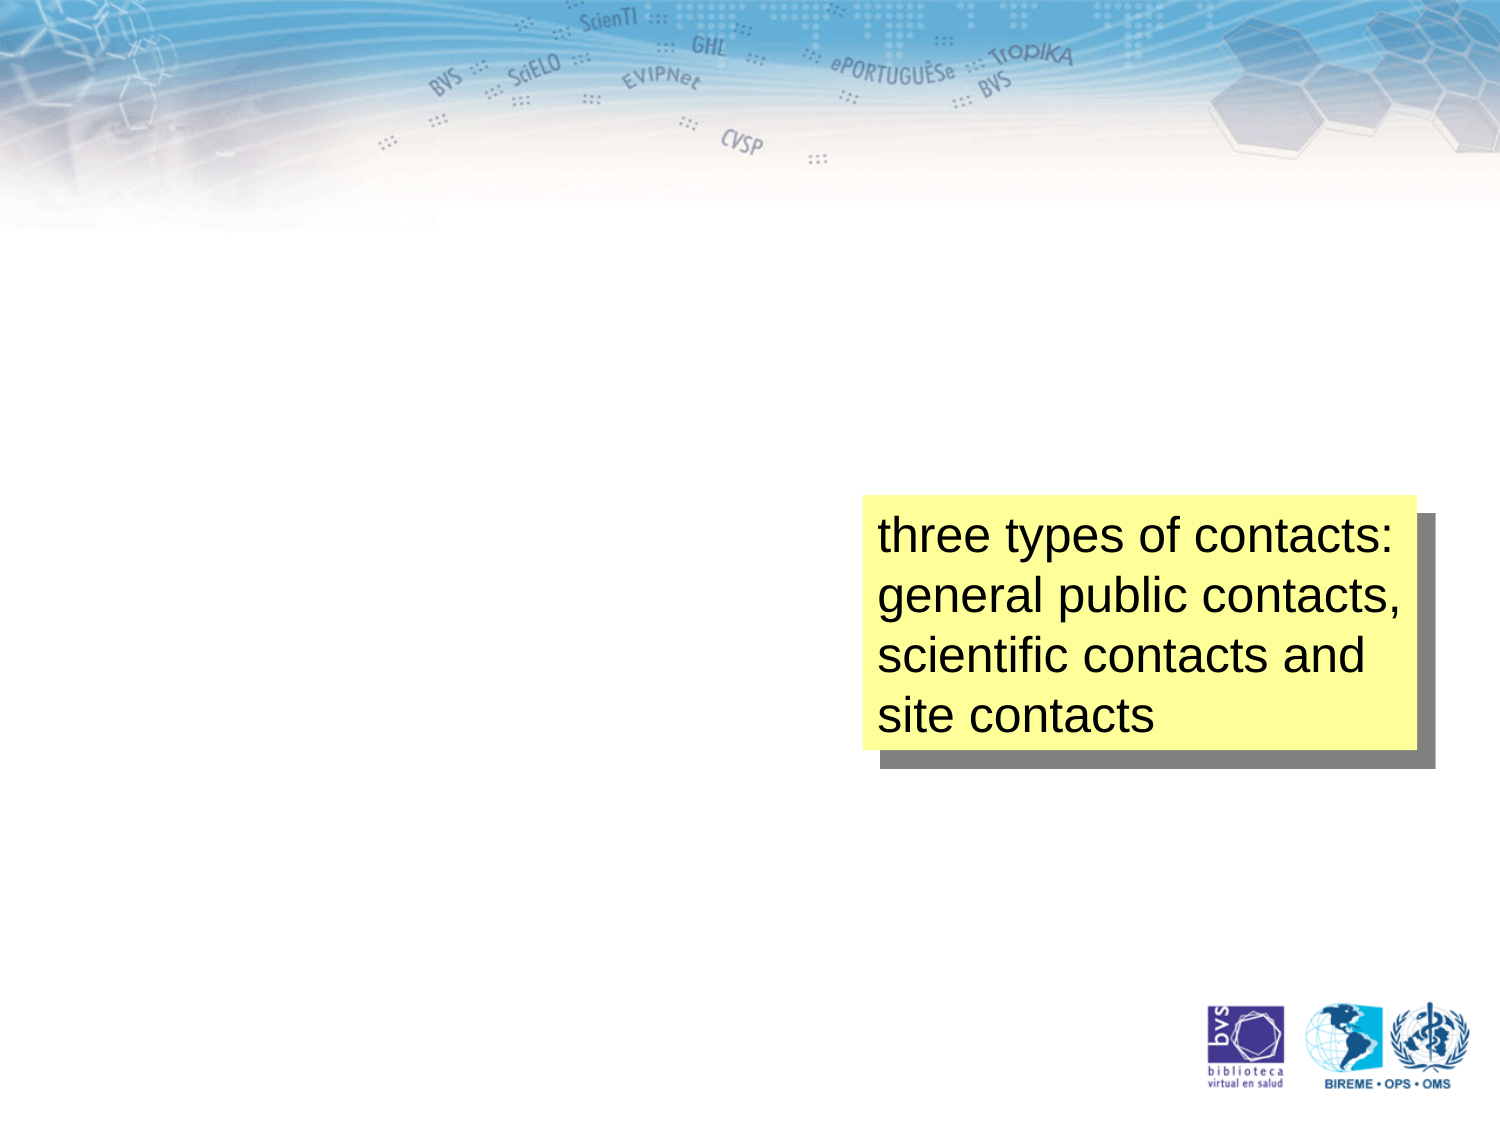

#
three types of contacts:
general public contacts,
scientific contacts and
site contacts